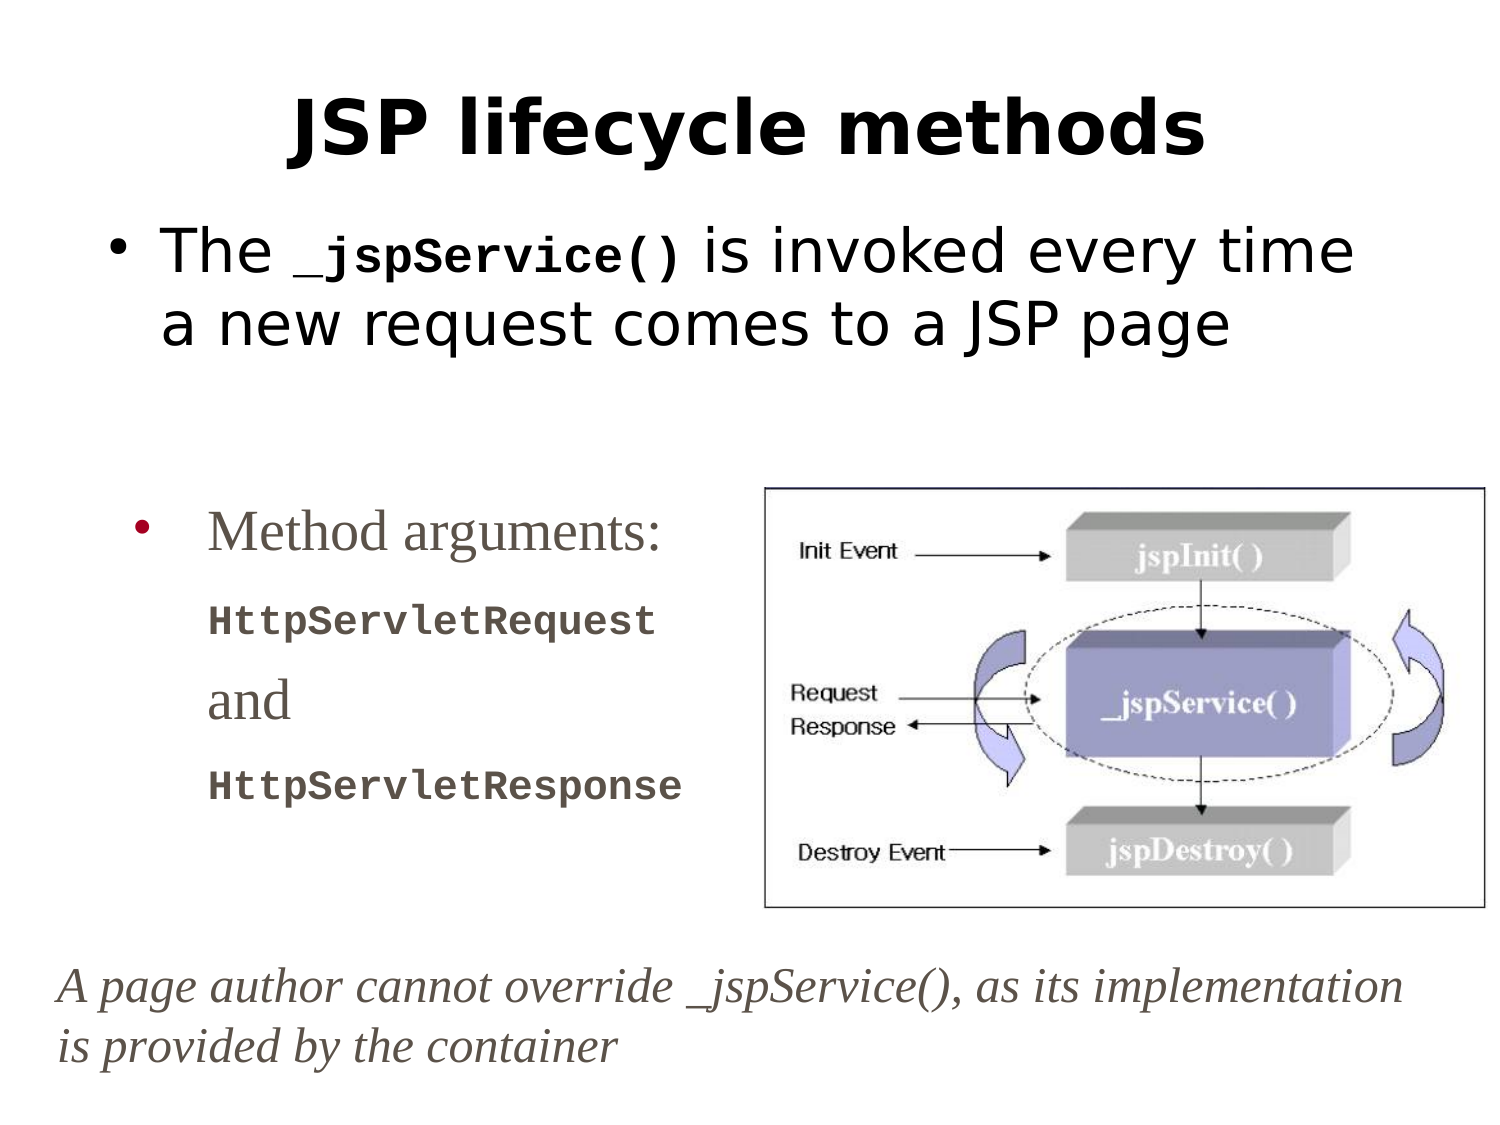

# JSP lifecycle methods
The _jspService() is invoked every time a new request comes to a JSP page
Method arguments:
	HttpServletRequest
	and
	HttpServletResponse
A page author cannot override _jspService(), as its implementation is provided by the container